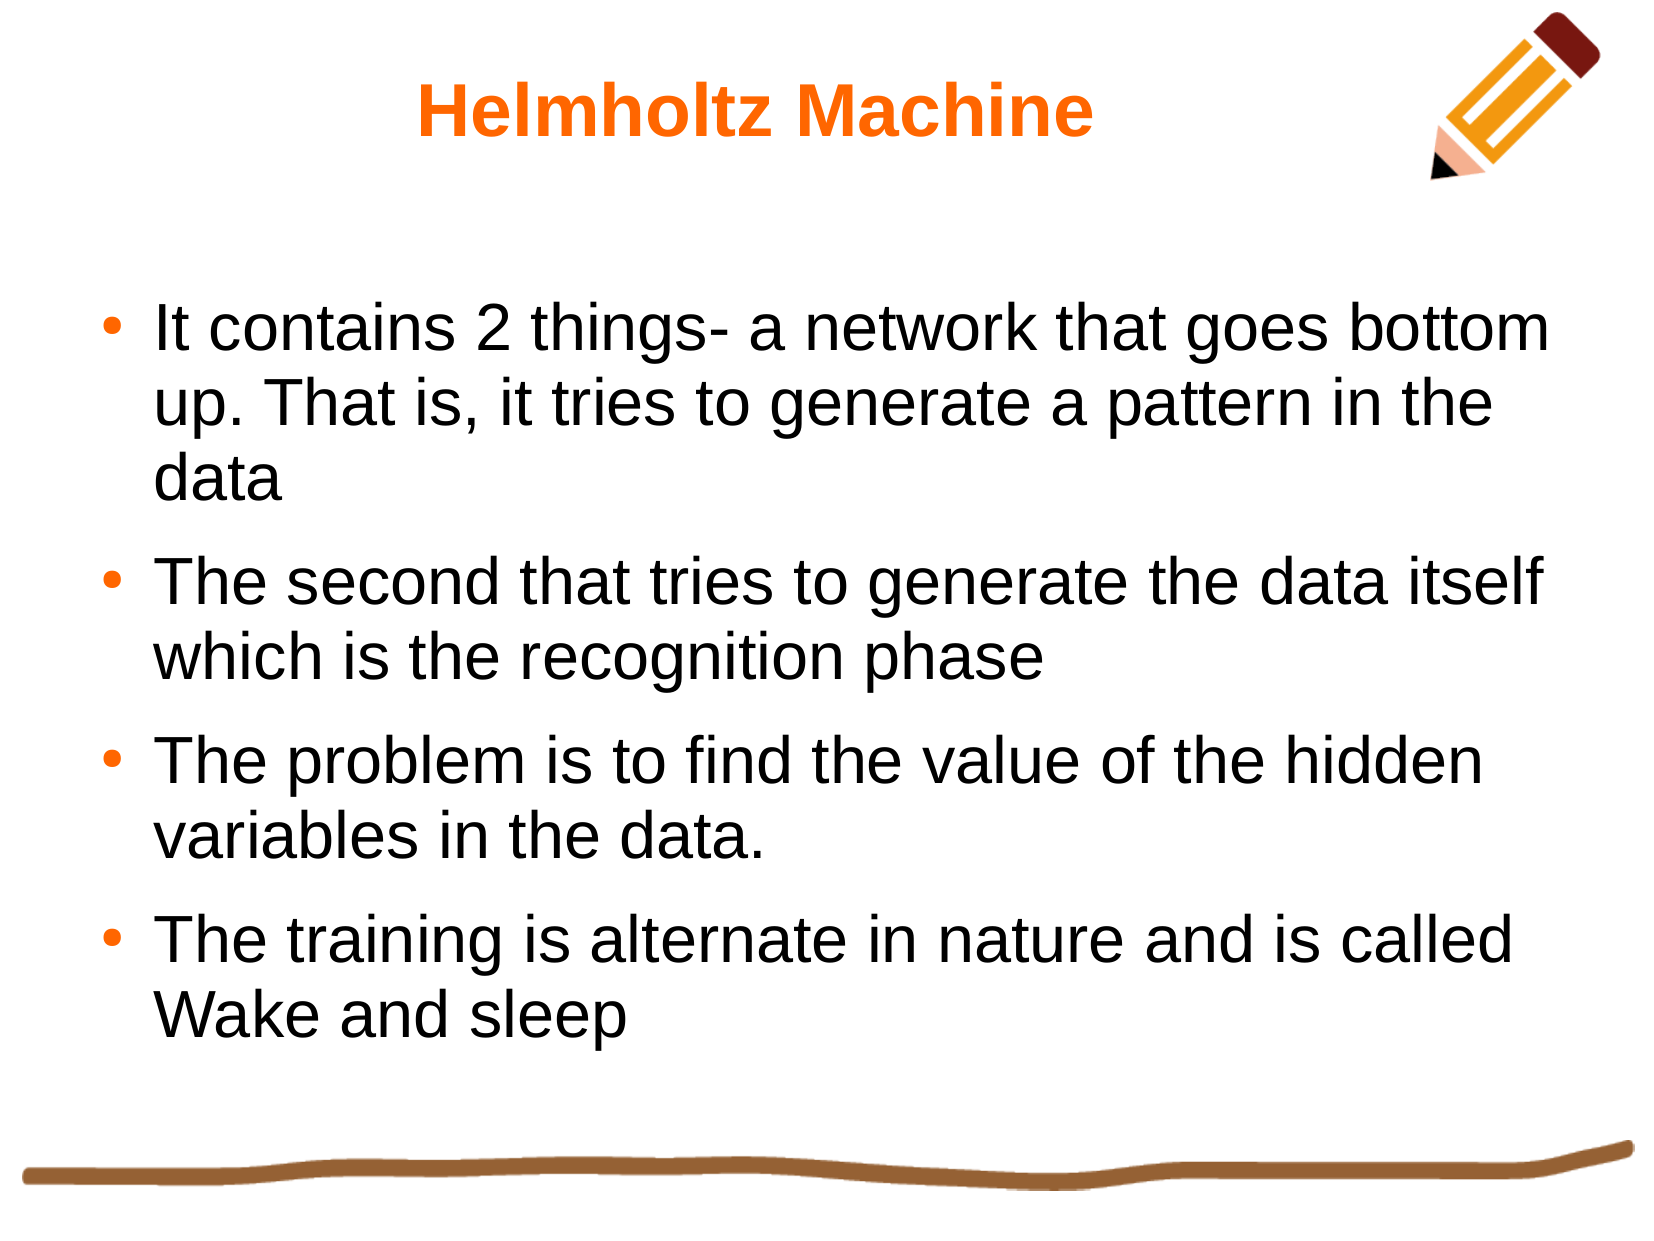

# Helmholtz Machine
It contains 2 things- a network that goes bottom up. That is, it tries to generate a pattern in the data
The second that tries to generate the data itself which is the recognition phase
The problem is to find the value of the hidden variables in the data.
The training is alternate in nature and is called Wake and sleep